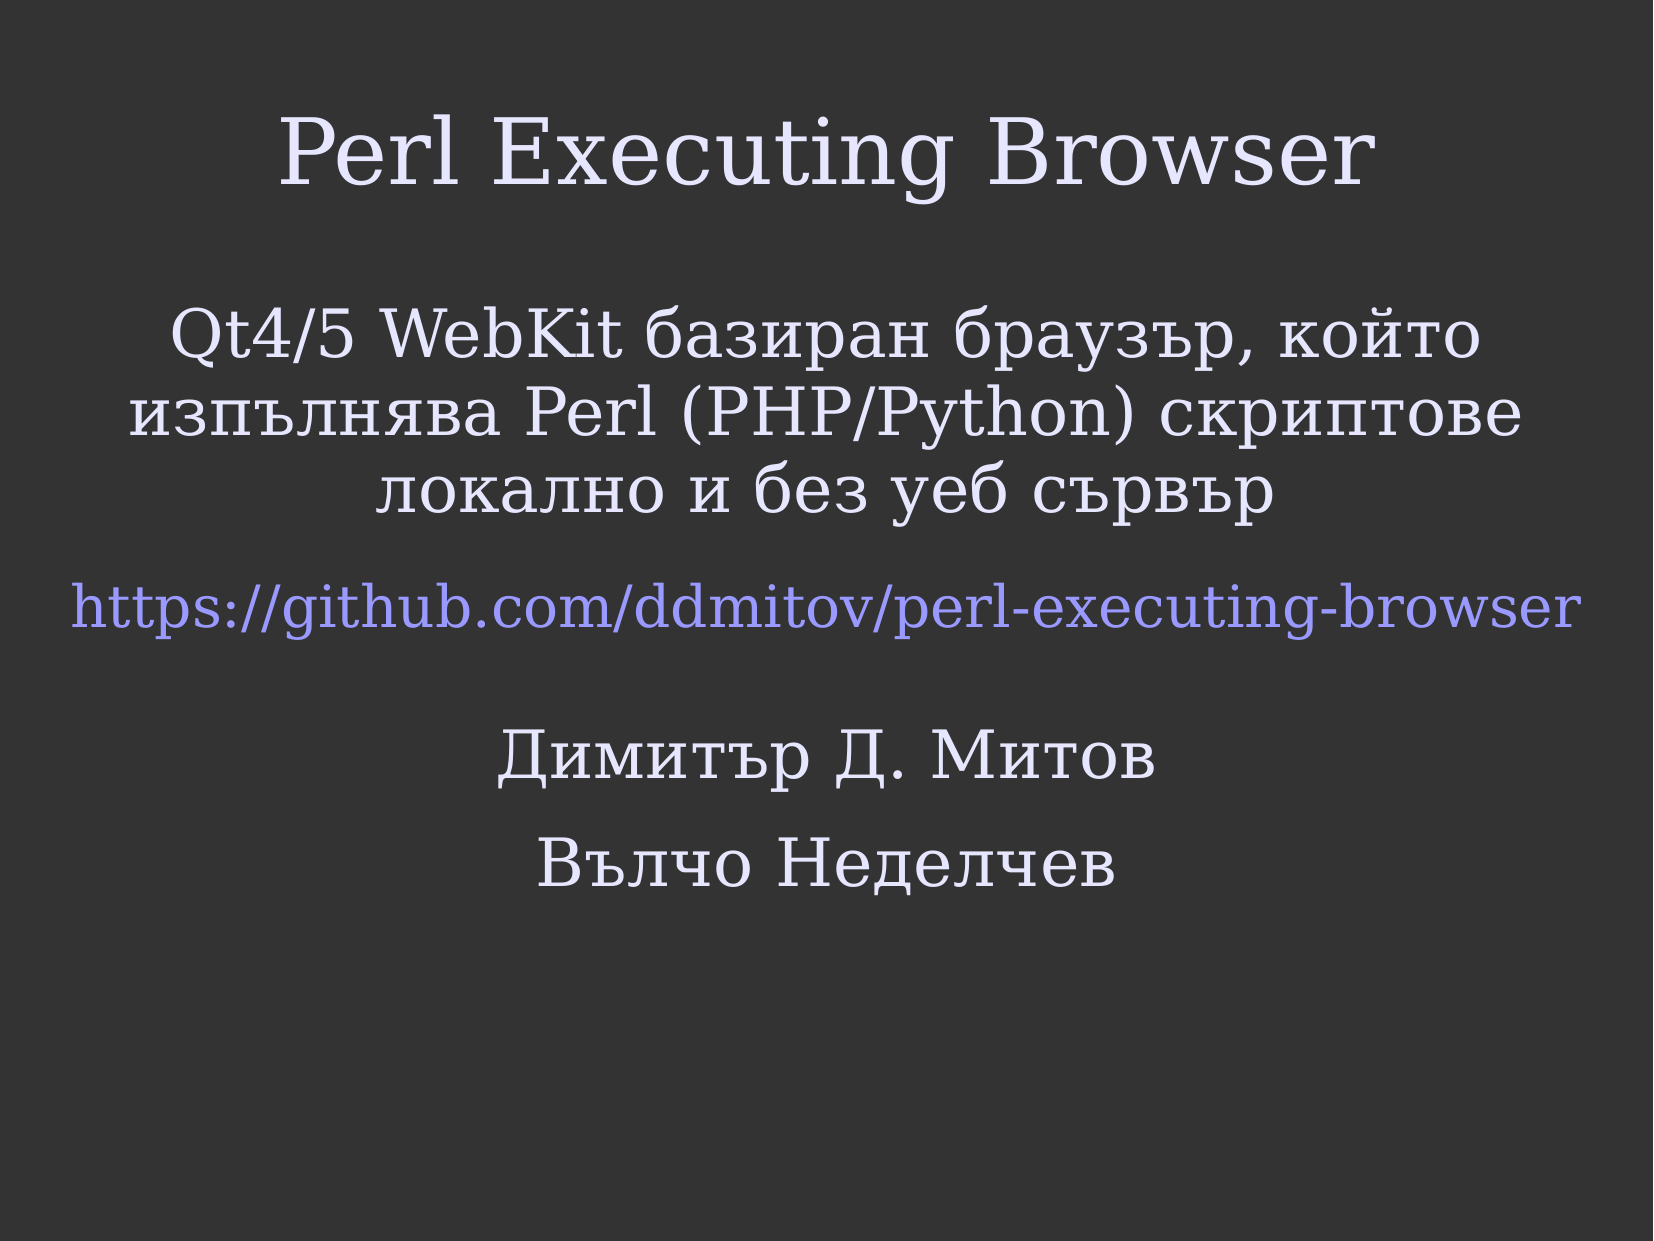

# Perl Executing Browser
Qt4/5 WebKit базиран браузър, който изпълнява Perl (PHP/Python) скриптове локално и без уеб сървър
https://github.com/ddmitov/perl-executing-browser
Димитър Д. Митов
Вълчо Неделчев